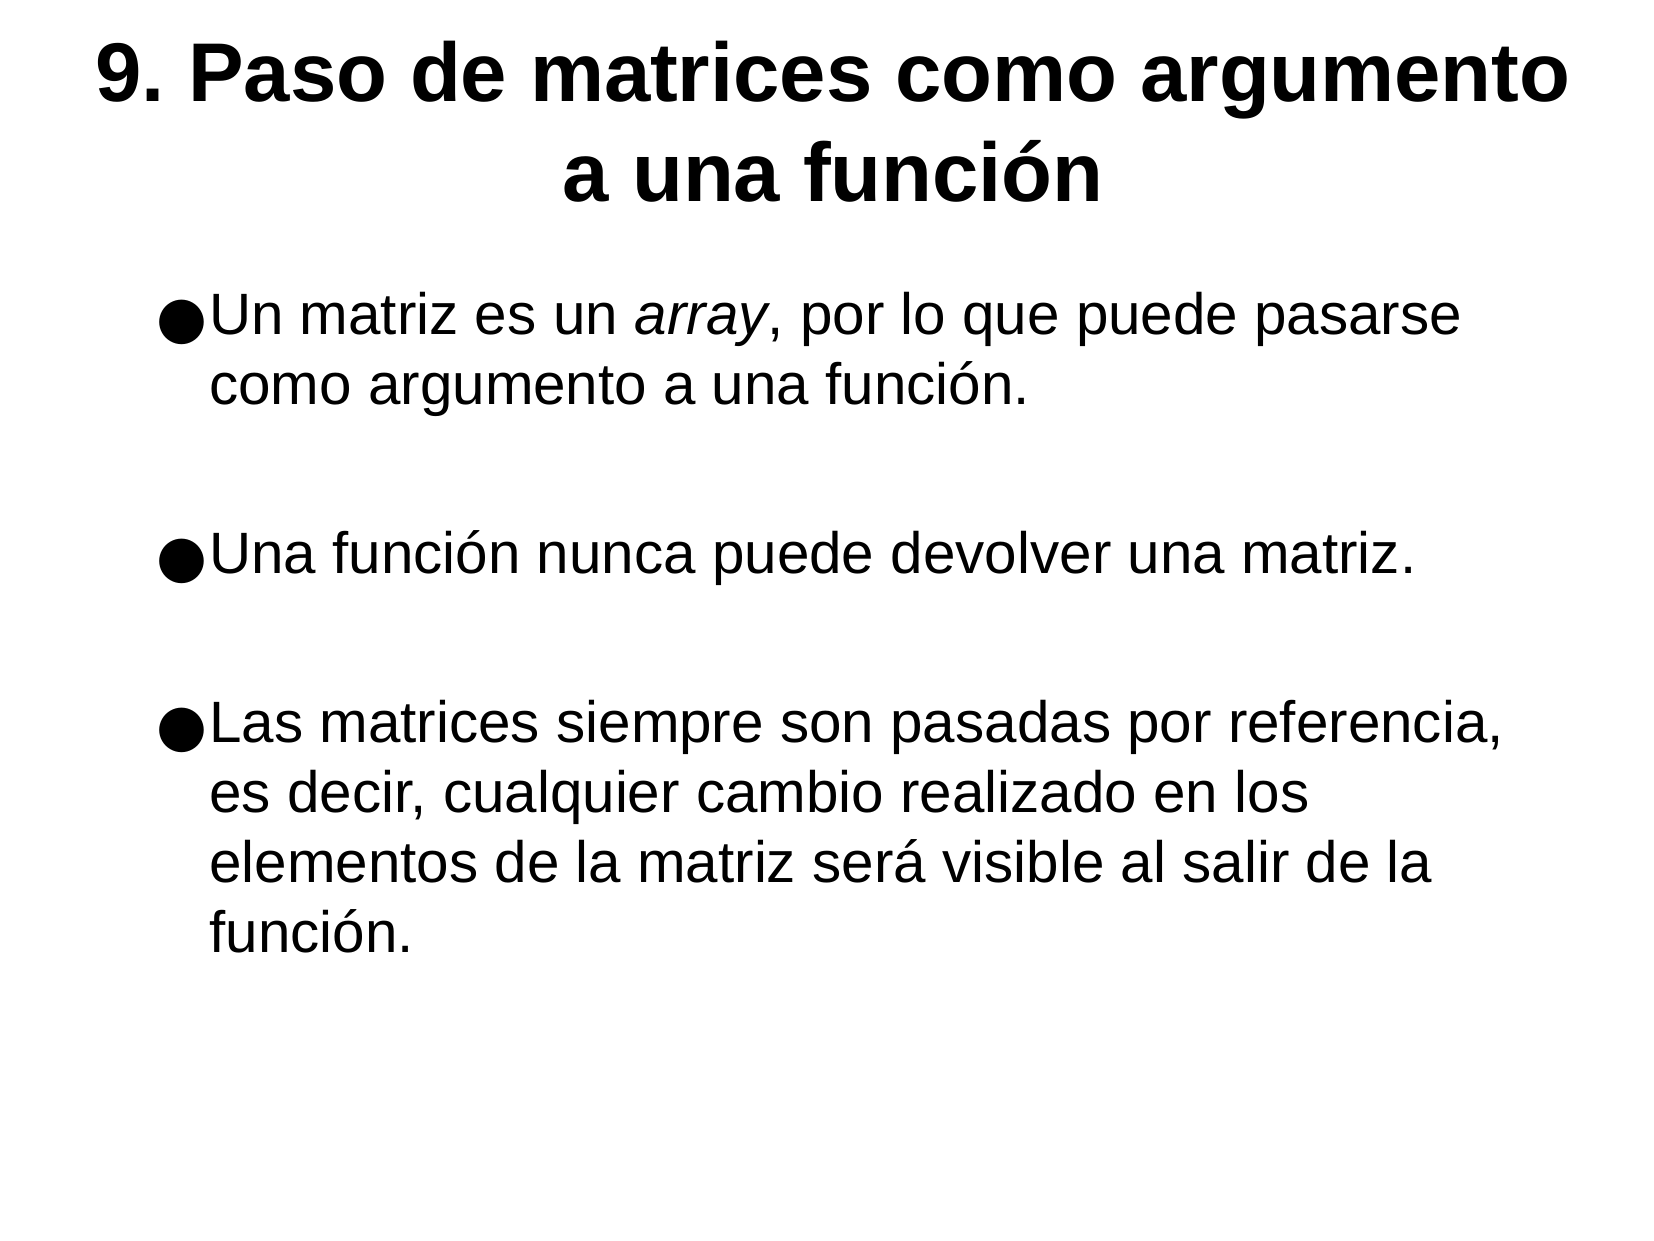

9. Paso de matrices como argumento a una función
Un matriz es un array, por lo que puede pasarse como argumento a una función.
Una función nunca puede devolver una matriz.
Las matrices siempre son pasadas por referencia, es decir, cualquier cambio realizado en los elementos de la matriz será visible al salir de la función.